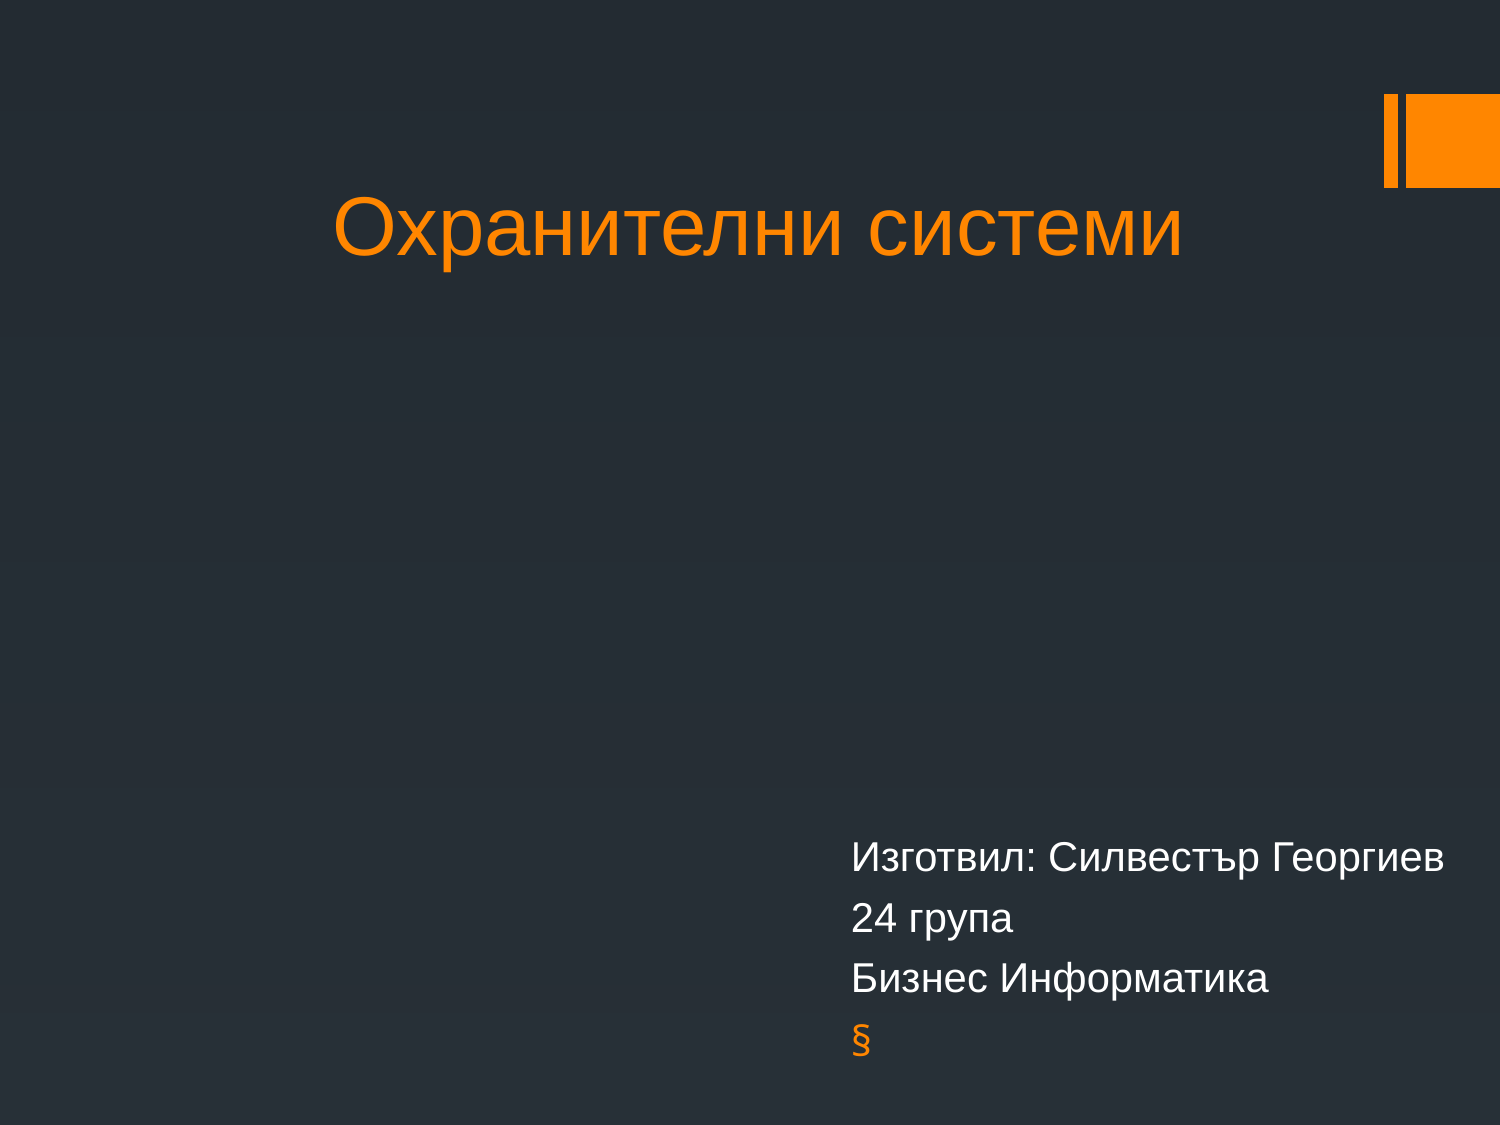

# Охранителни системи
Изготвил: Силвестър Георгиев
24 група
Бизнес Информатика